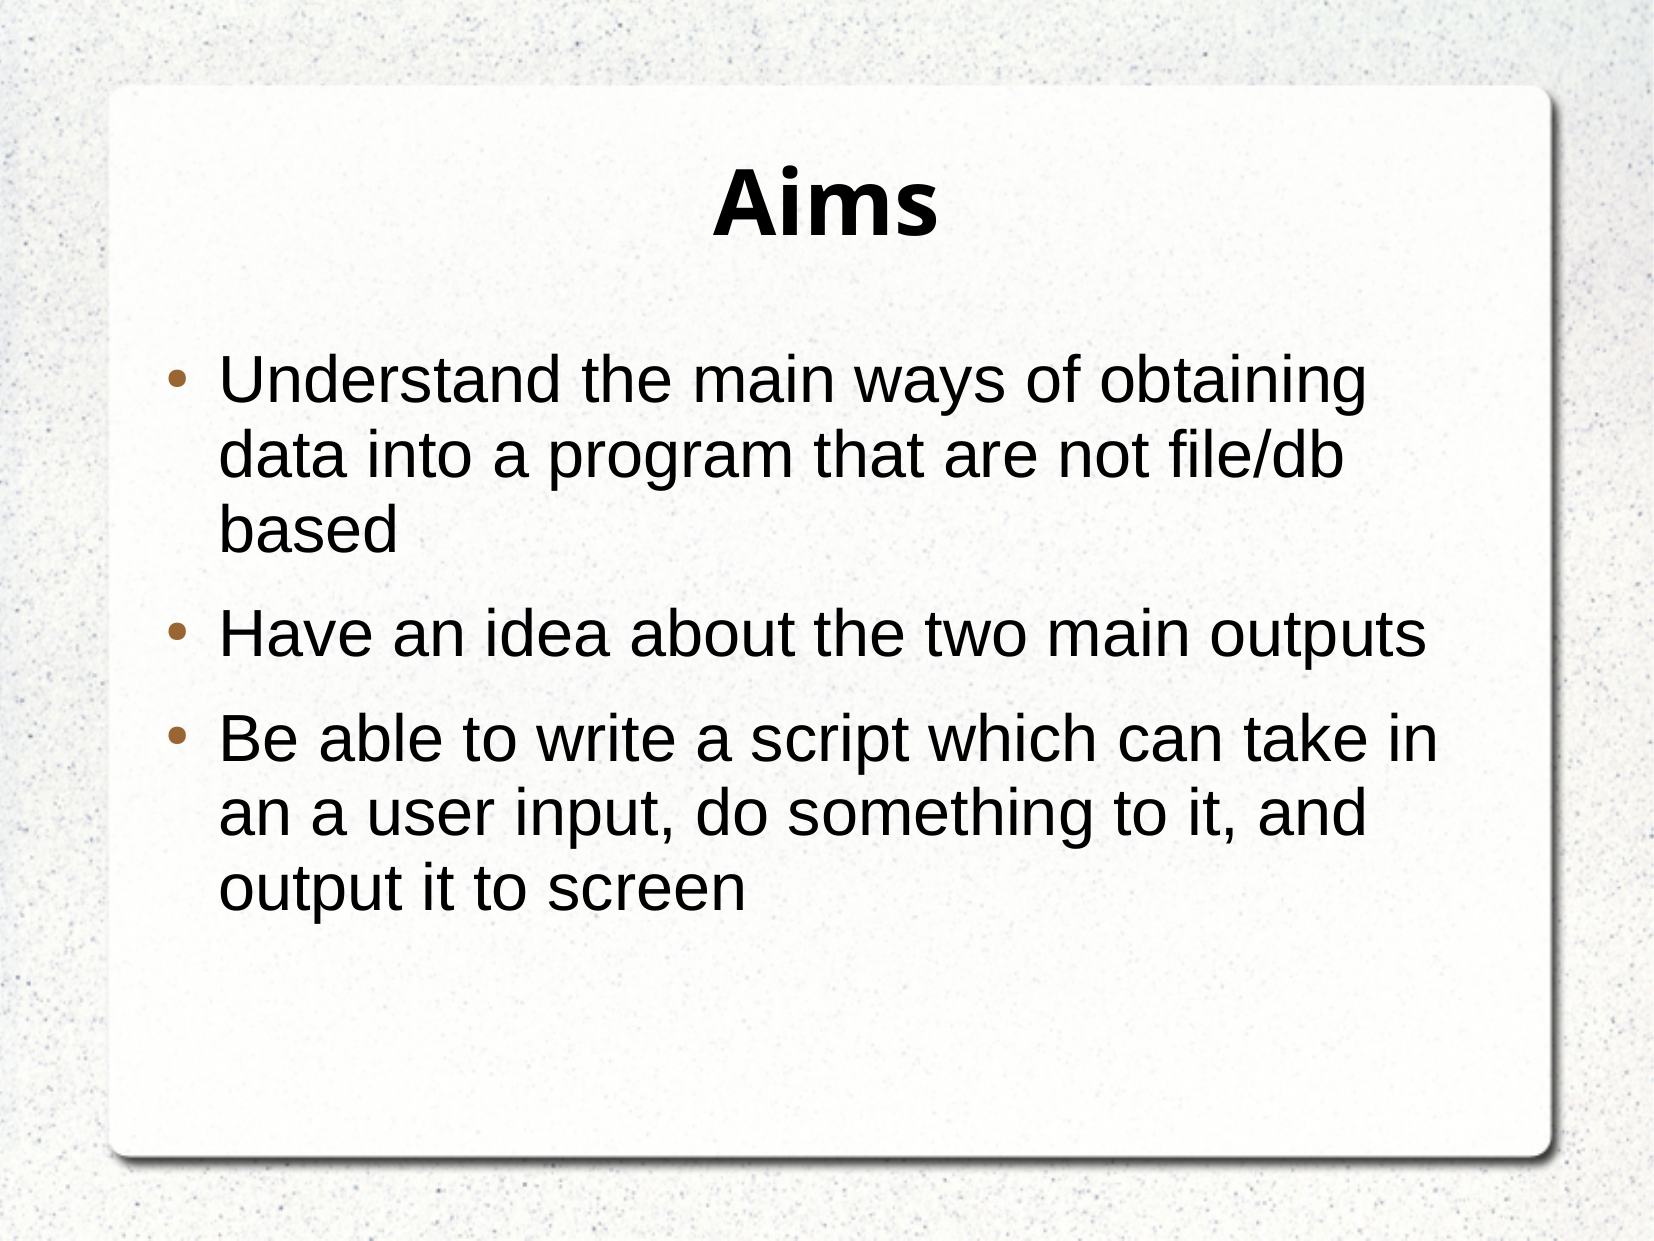

# Aims
Understand the main ways of obtaining data into a program that are not file/db based
Have an idea about the two main outputs
Be able to write a script which can take in an a user input, do something to it, and output it to screen